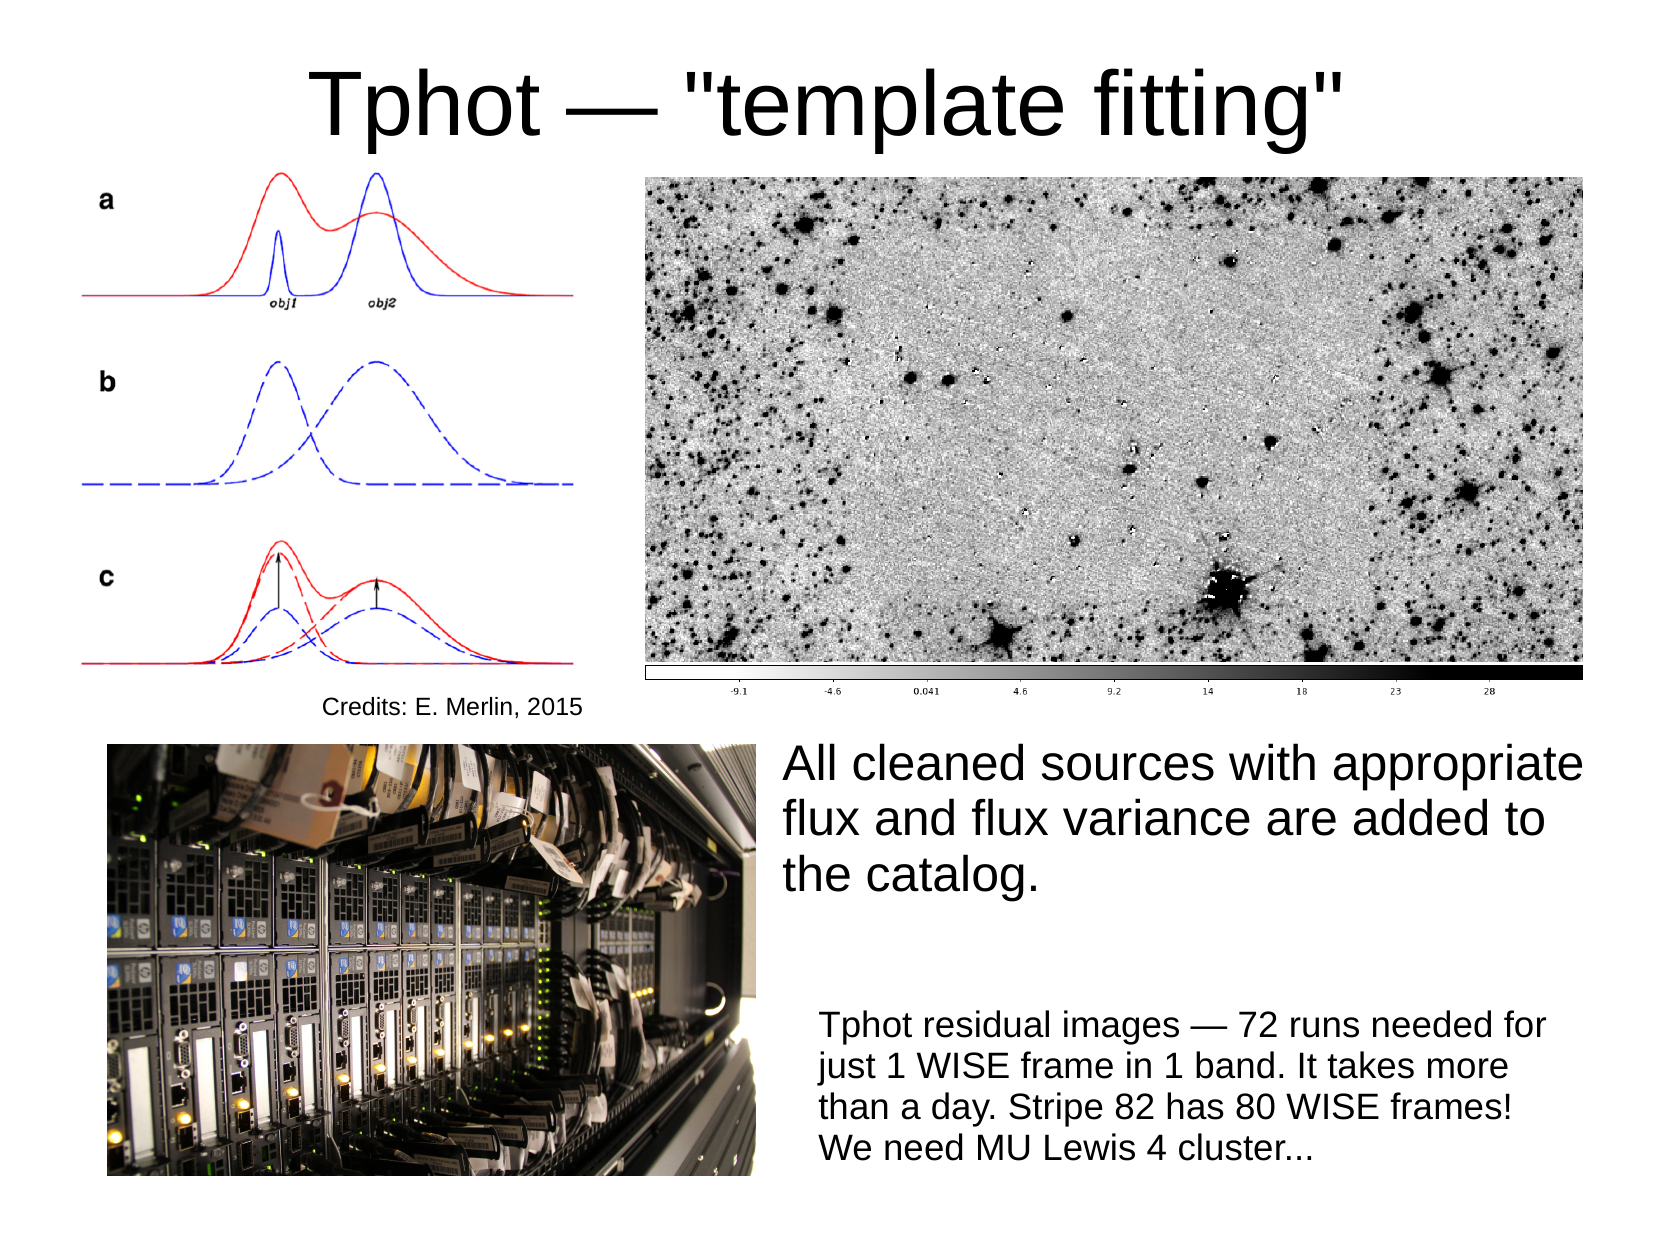

# Tphot — "template fitting"
Credits: E. Merlin, 2015
All cleaned sources with appropriate flux and flux variance are added to the catalog.
Tphot residual images — 72 runs needed for just 1 WISE frame in 1 band. It takes more than a day. Stripe 82 has 80 WISE frames!
We need MU Lewis 4 cluster...